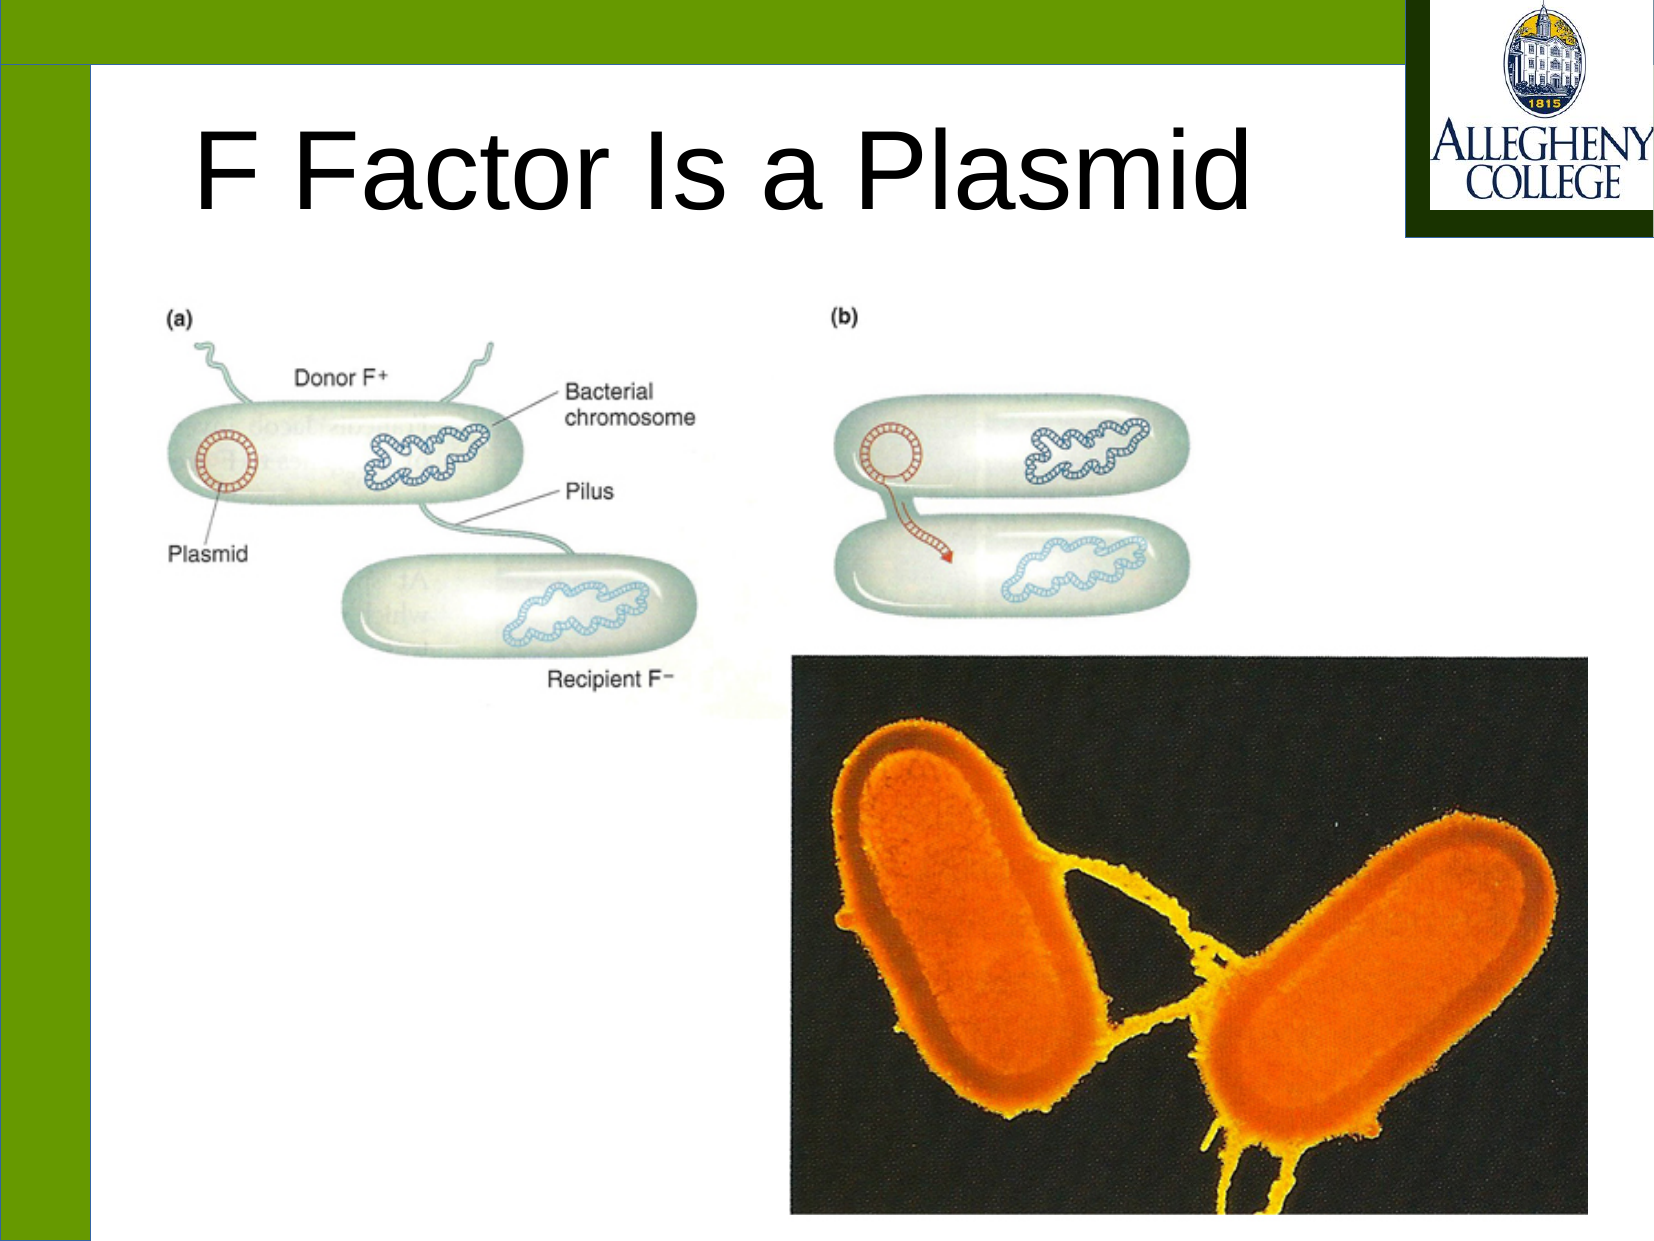

# F Factor Is a Plasmid
http://www.discoveryandinnovation.com/BIOL202/notes/lecture15.html